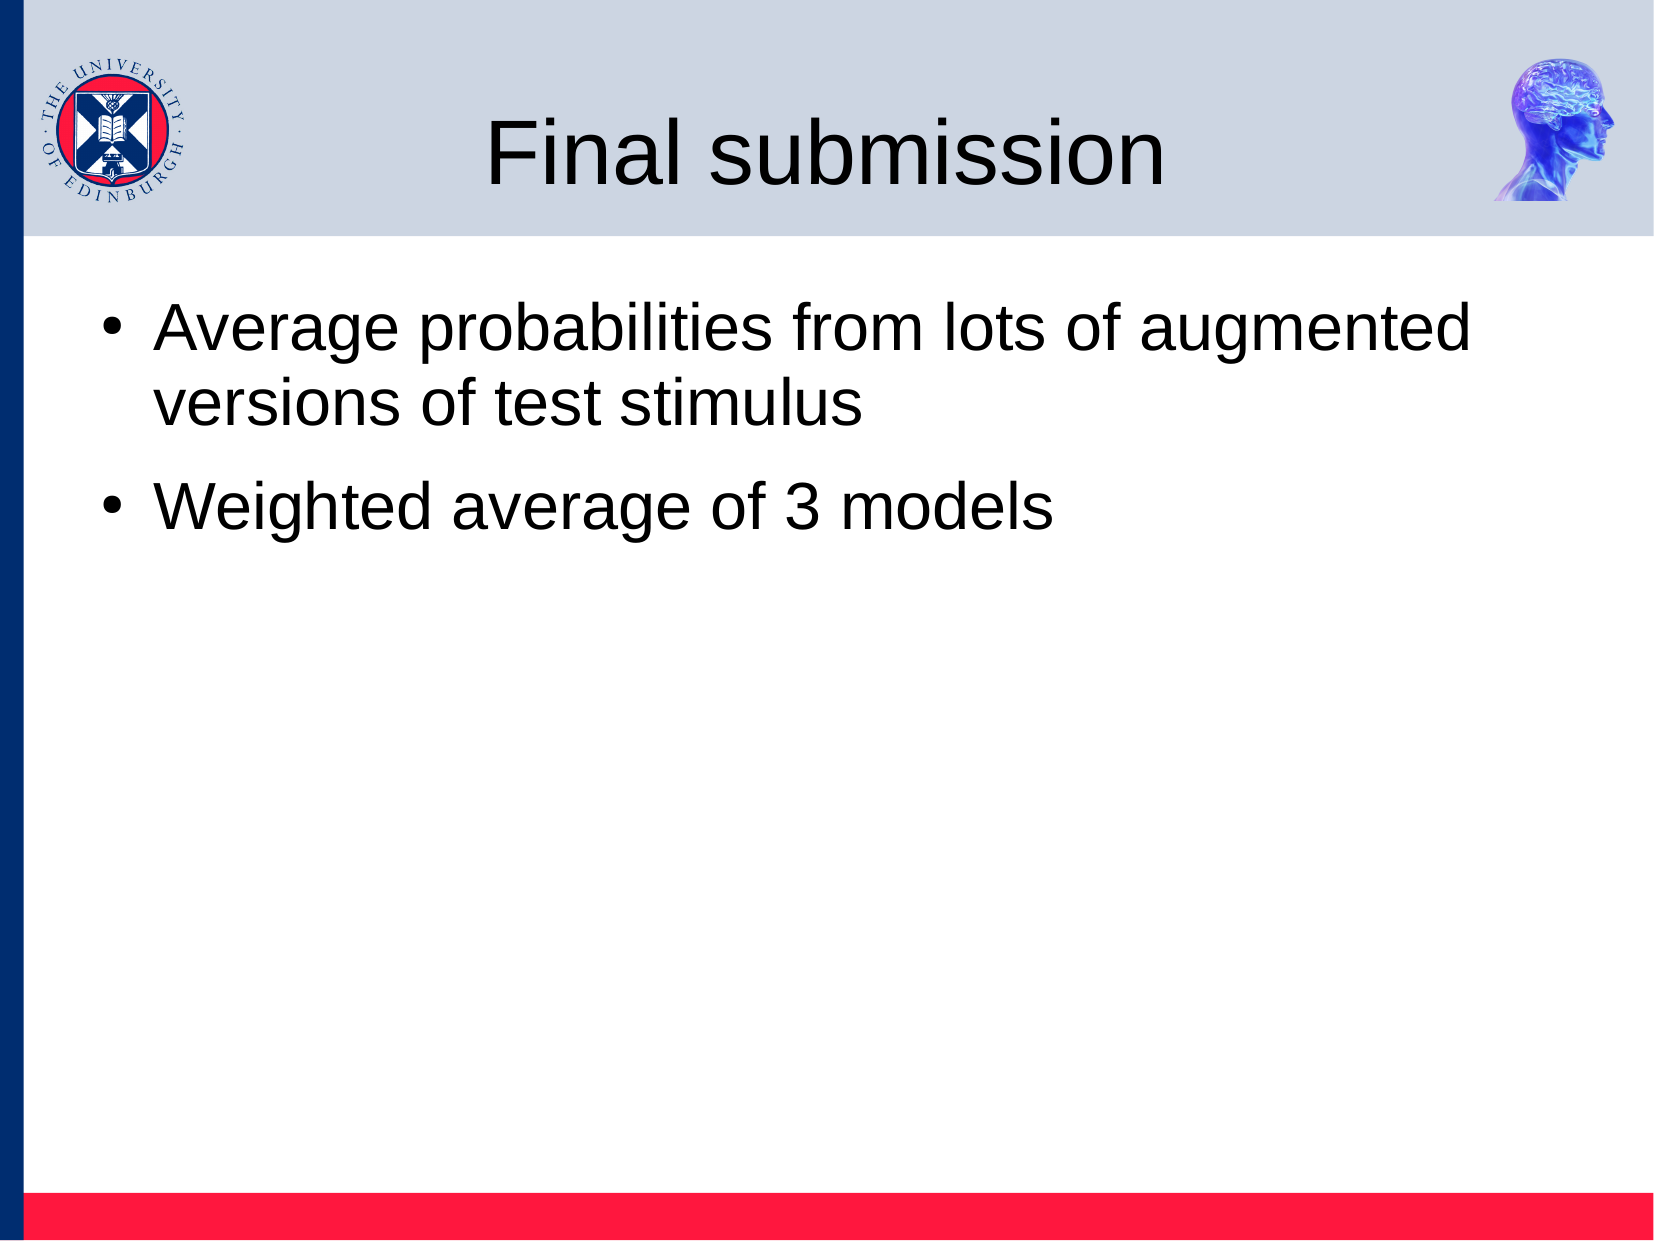

# Final submission
Average probabilities from lots of augmented versions of test stimulus
Weighted average of 3 models